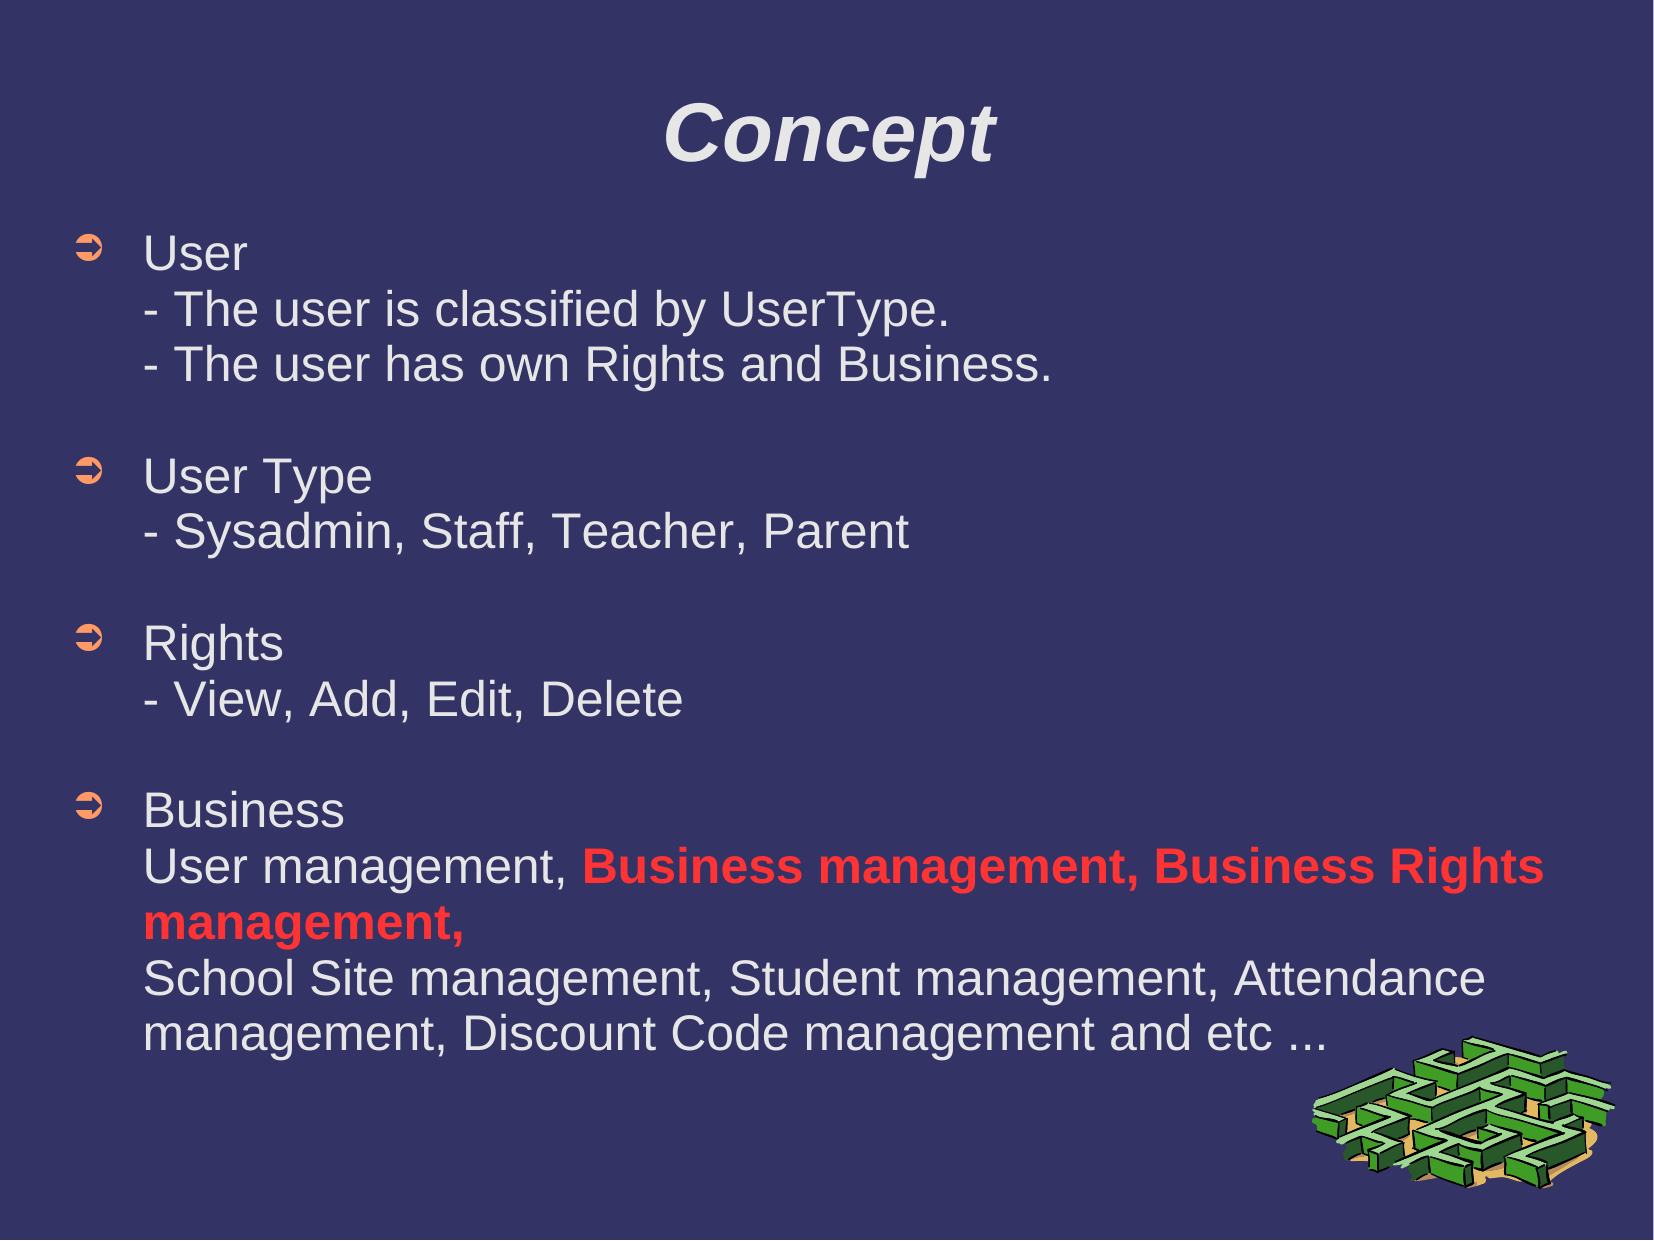

# Concept
User
- The user is classified by UserType.
- The user has own Rights and Business.
User Type
- Sysadmin, Staff, Teacher, Parent
Rights
- View, Add, Edit, Delete
Business
User management, Business management, Business Rights management,
School Site management, Student management, Attendance management, Discount Code management and etc ...